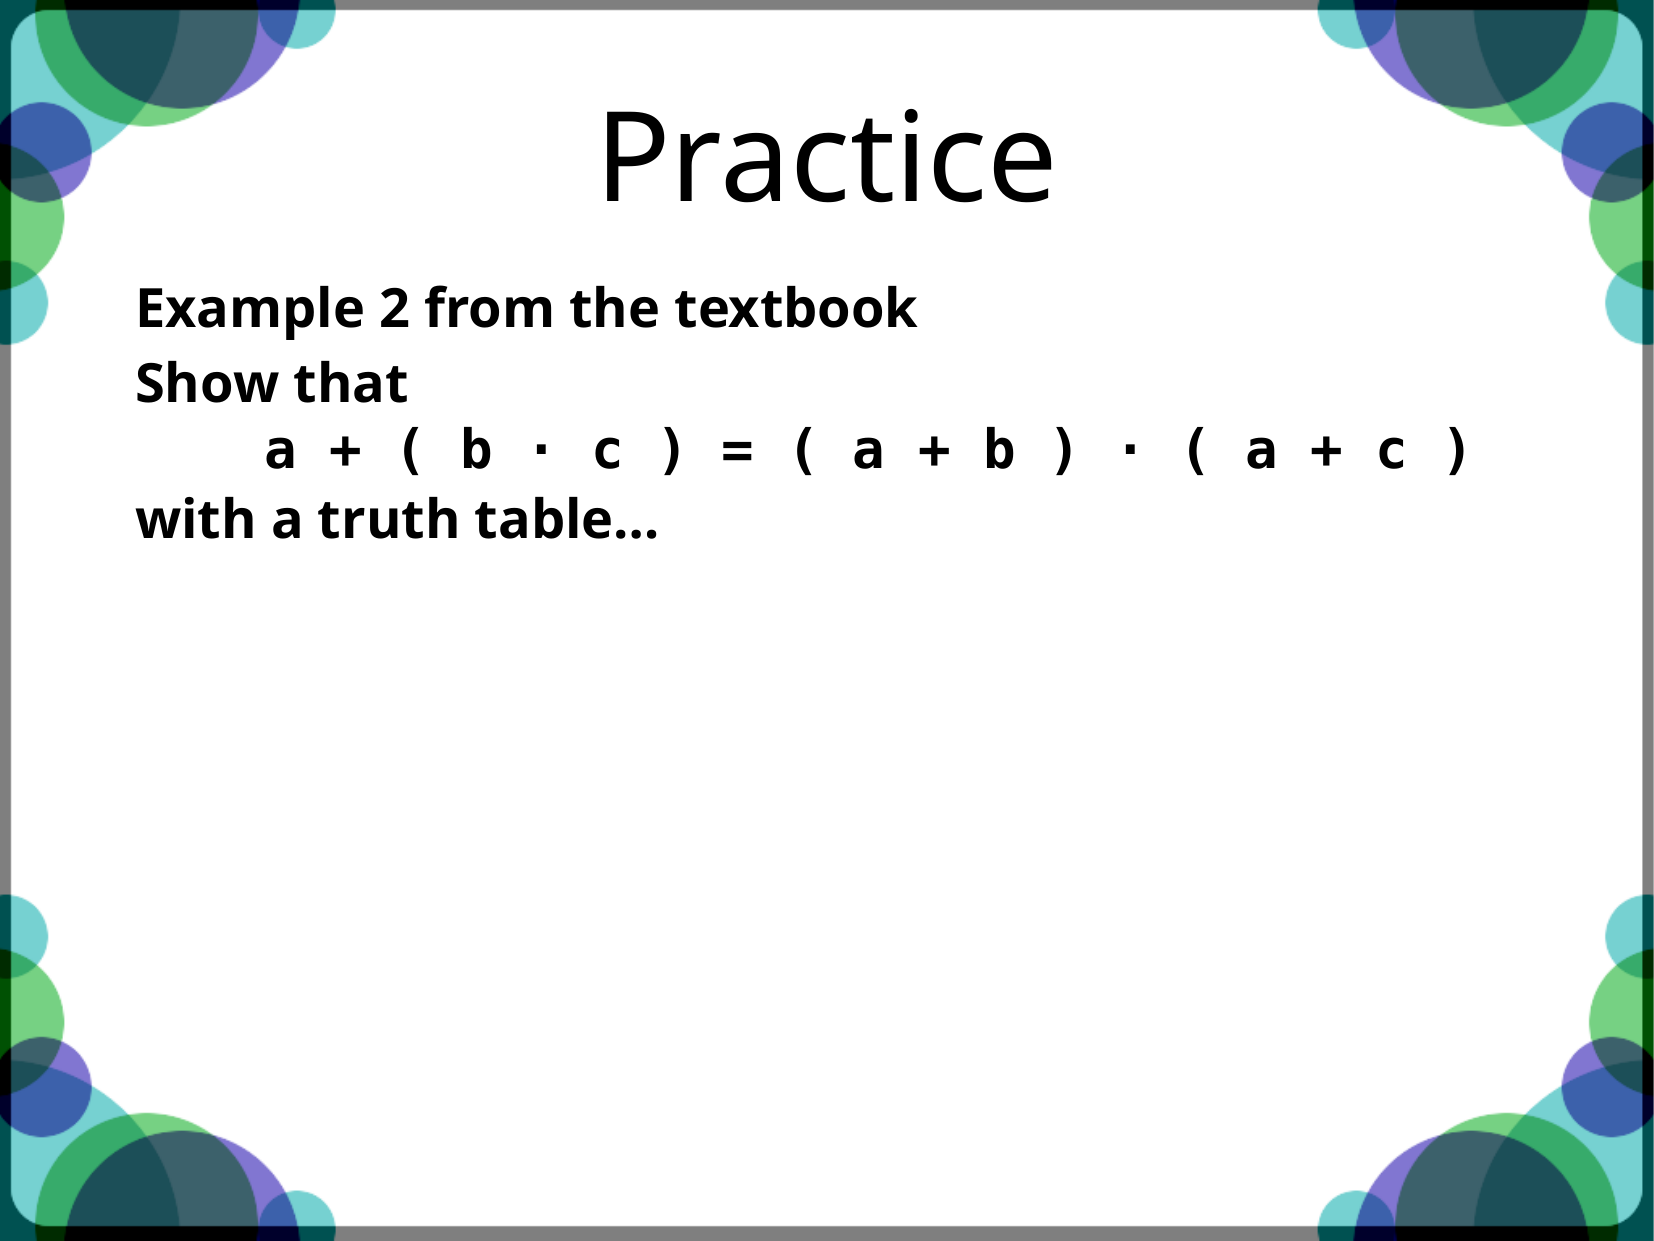

# Practice
Example 2 from the textbook
Show that
	a + ( b · c ) = ( a + b ) · ( a + c )
with a truth table…